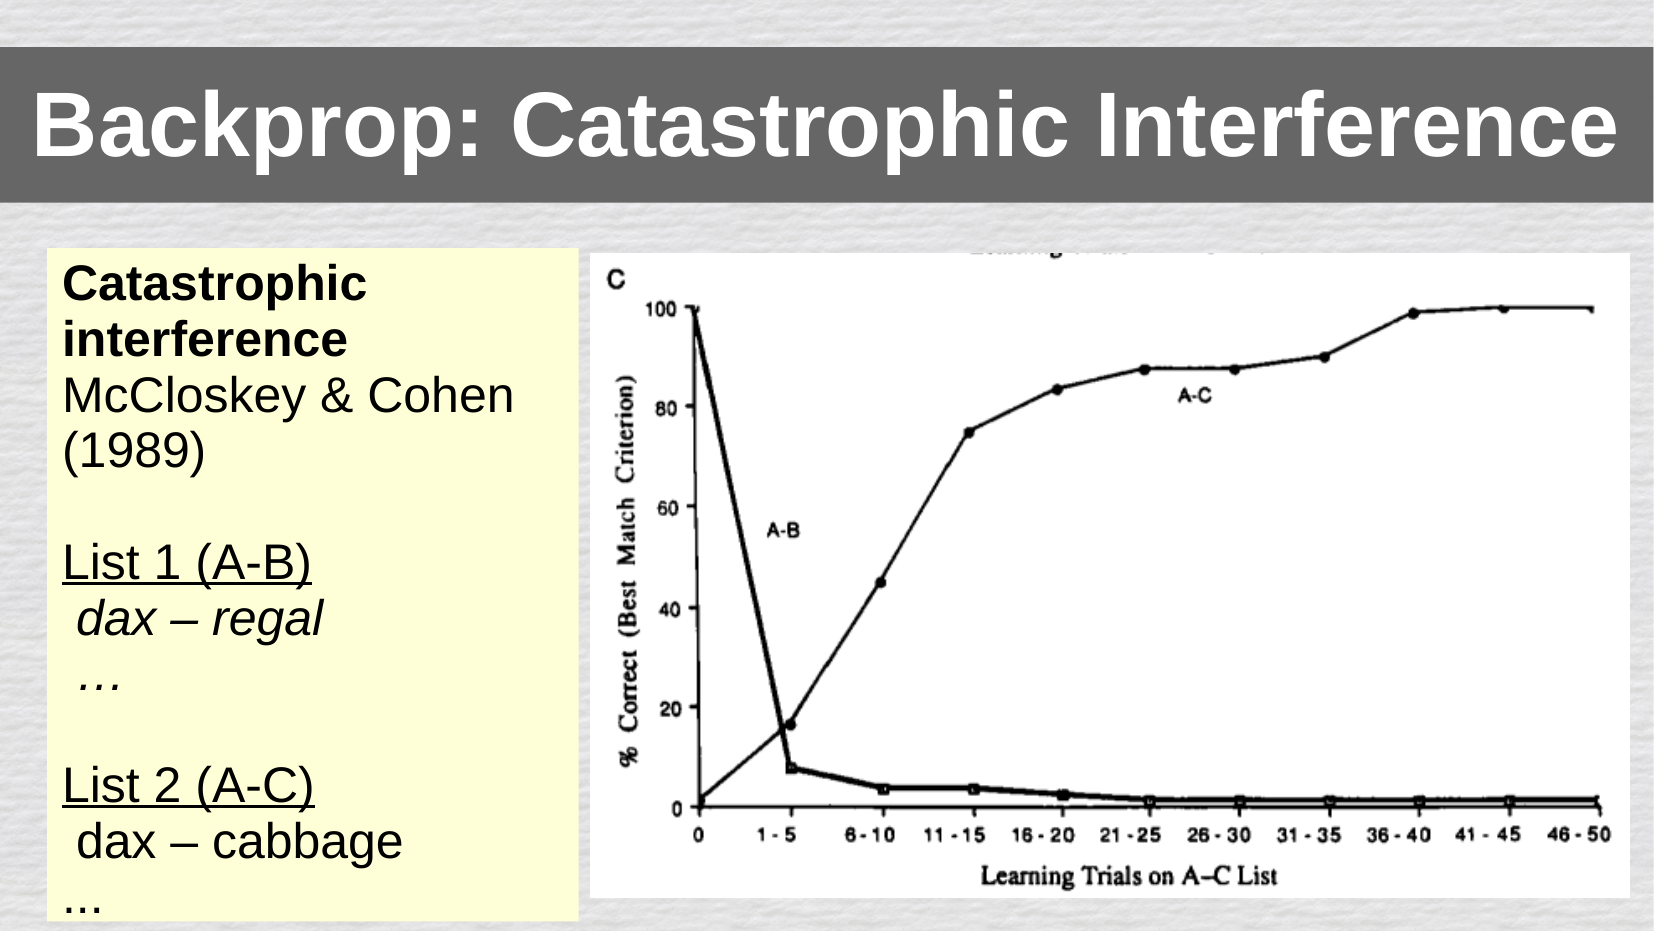

# Backprop: Catastrophic Interference
Catastrophic interference
McCloskey & Cohen (1989)
List 1 (A-B)
 dax – regal
 …
List 2 (A-C)
 dax – cabbage
...
| | | | | |
| --- | --- | --- | --- | --- |
| | | | | |
| | | | | |
| | | | | |
| | | | | |